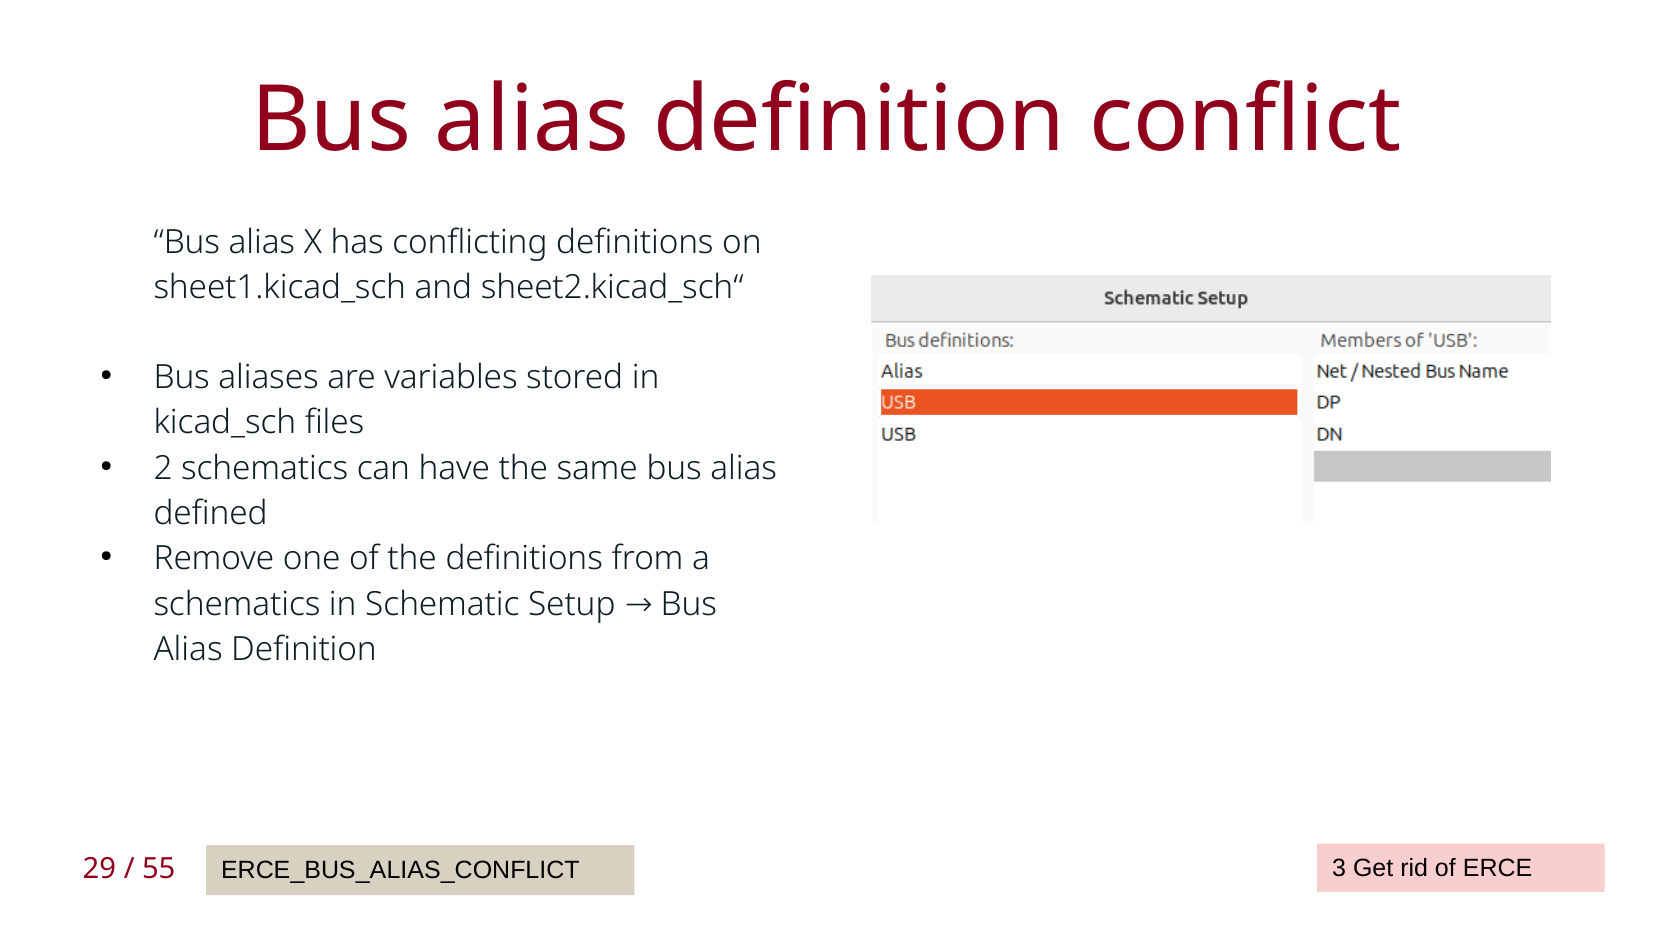

# Bus alias definition conflict
“Bus alias X has conflicting definitions on sheet1.kicad_sch and sheet2.kicad_sch“
Bus aliases are variables stored in kicad_sch files
2 schematics can have the same bus alias defined
Remove one of the definitions from a schematics in Schematic Setup → Bus Alias Definition
3 Get rid of ERCE
ERCE_BUS_ALIAS_CONFLICT
29